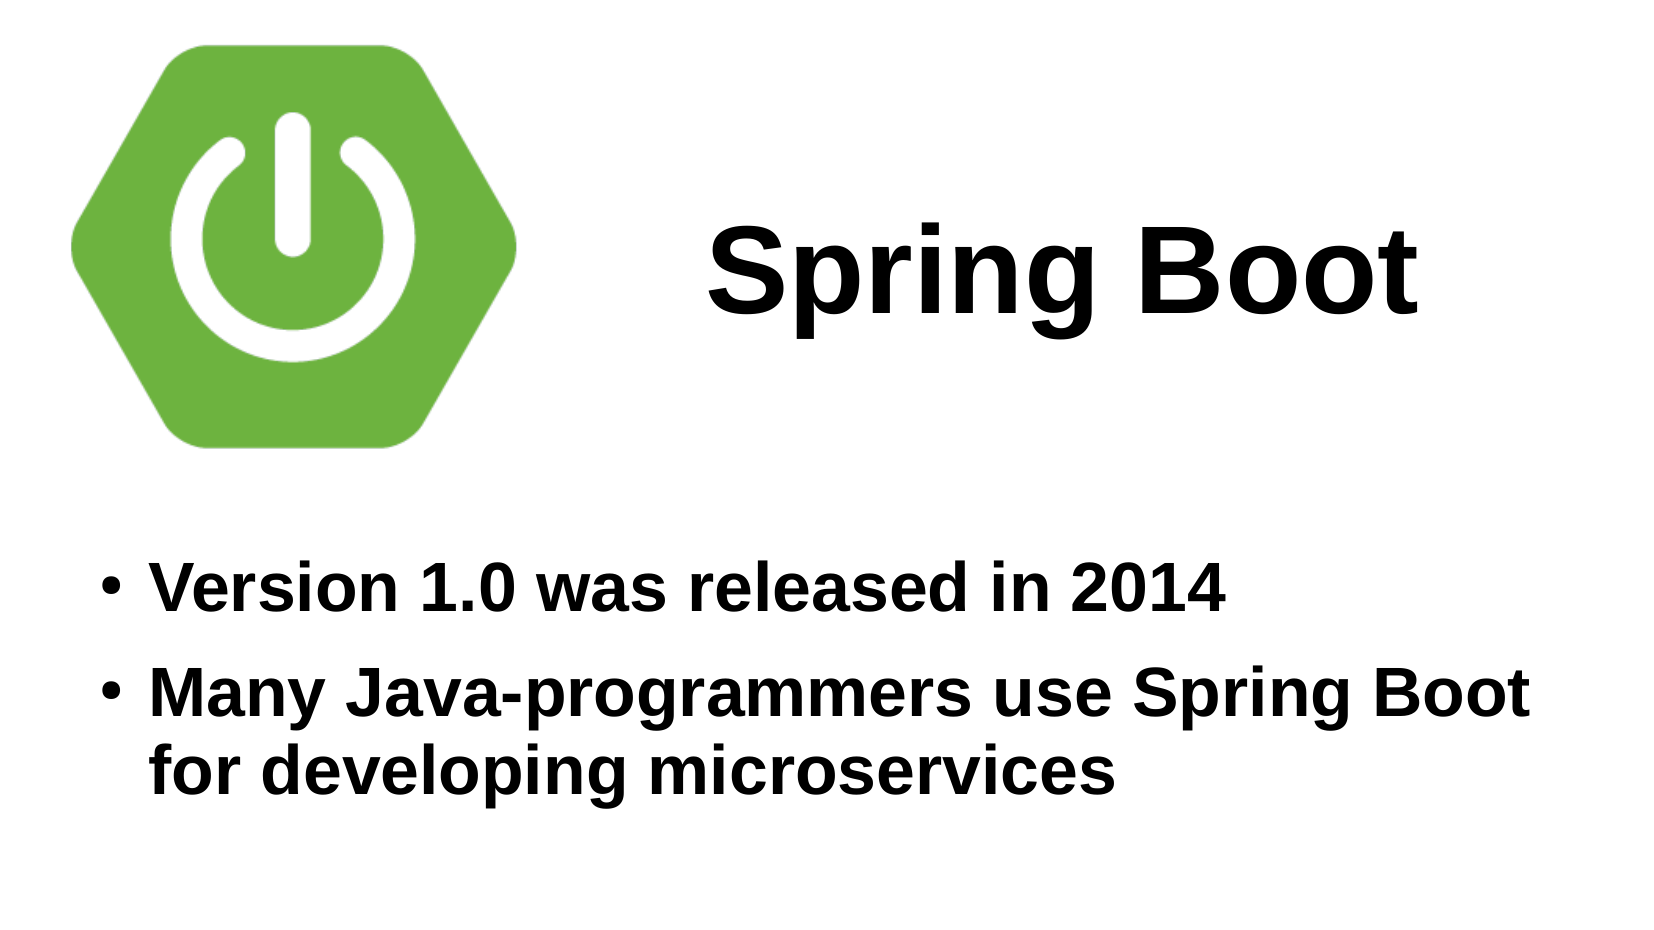

# Spring Boot
Version 1.0 was released in 2014
Many Java-programmers use Spring Boot for developing microservices